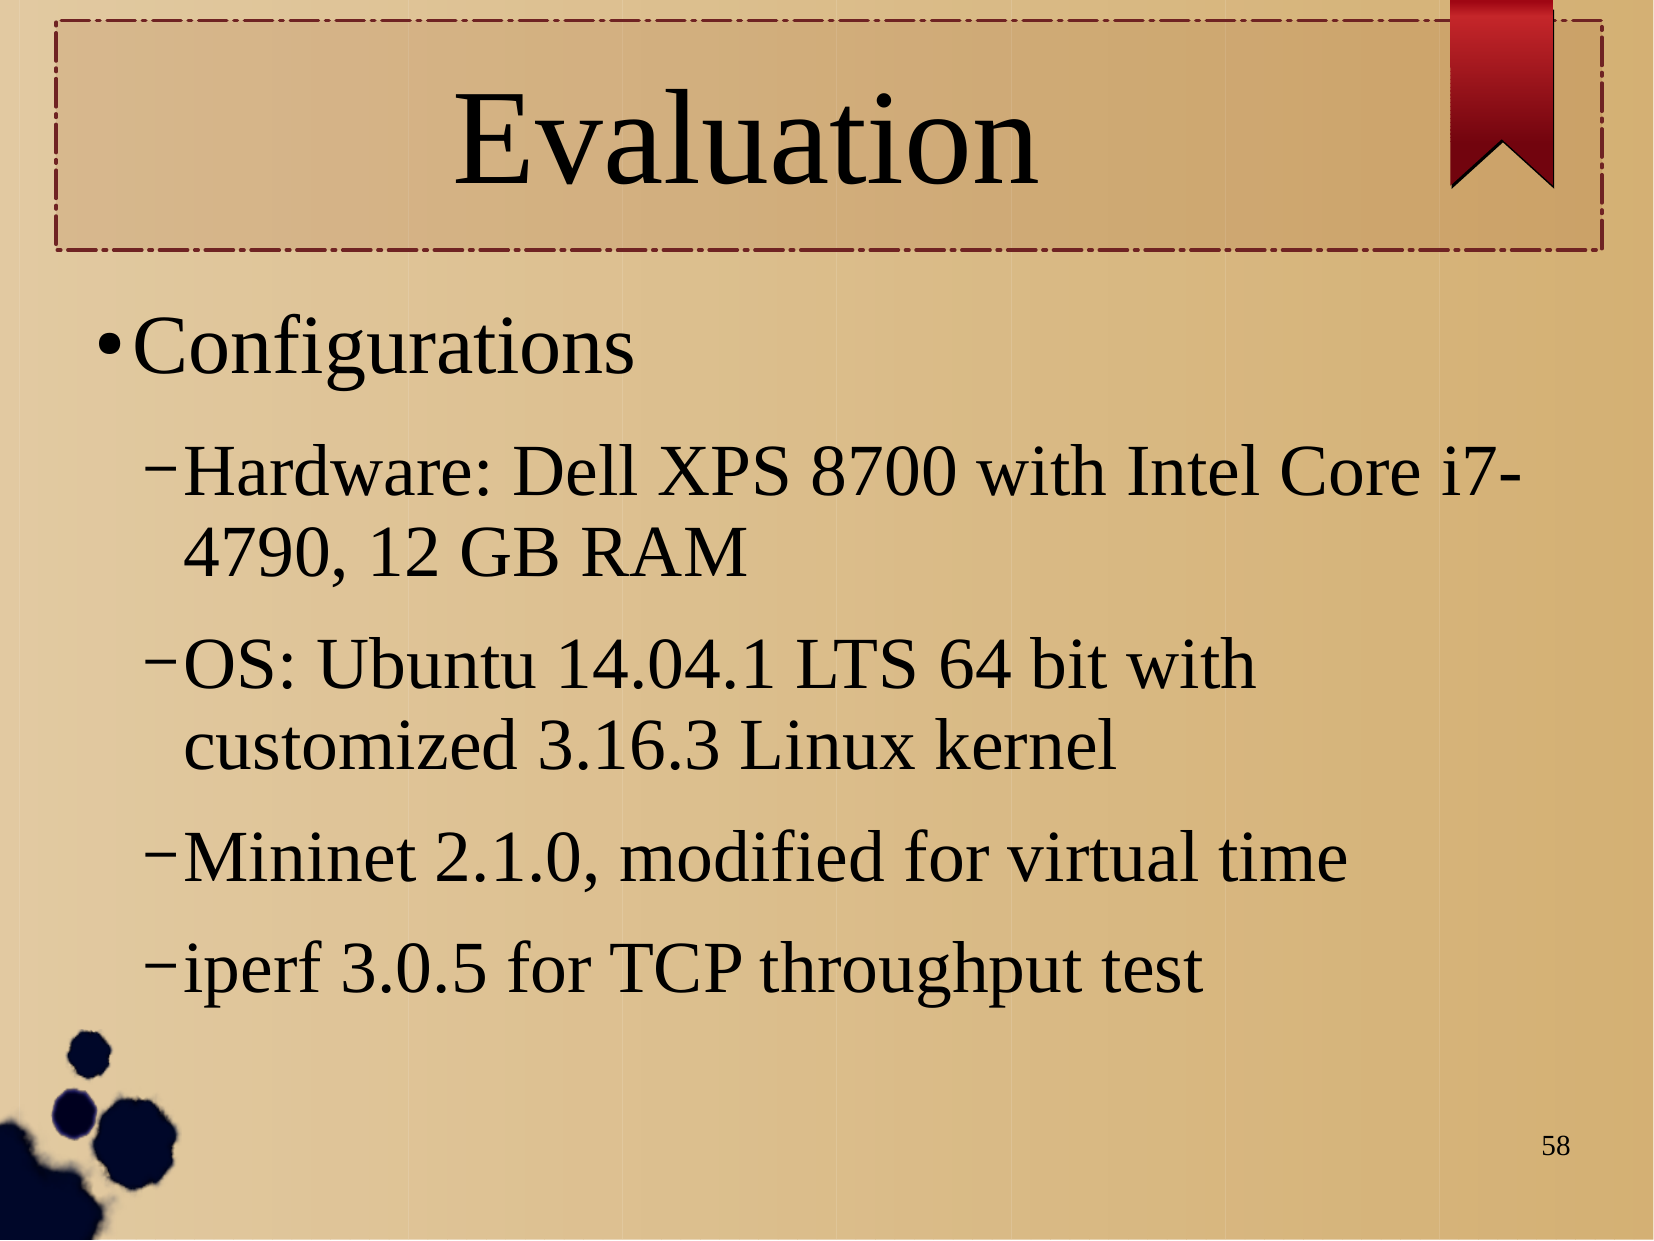

# Evaluation
Configurations
Hardware: Dell XPS 8700 with Intel Core i7-4790, 12 GB RAM
OS: Ubuntu 14.04.1 LTS 64 bit with customized 3.16.3 Linux kernel
Mininet 2.1.0, modified for virtual time
iperf 3.0.5 for TCP throughput test
58